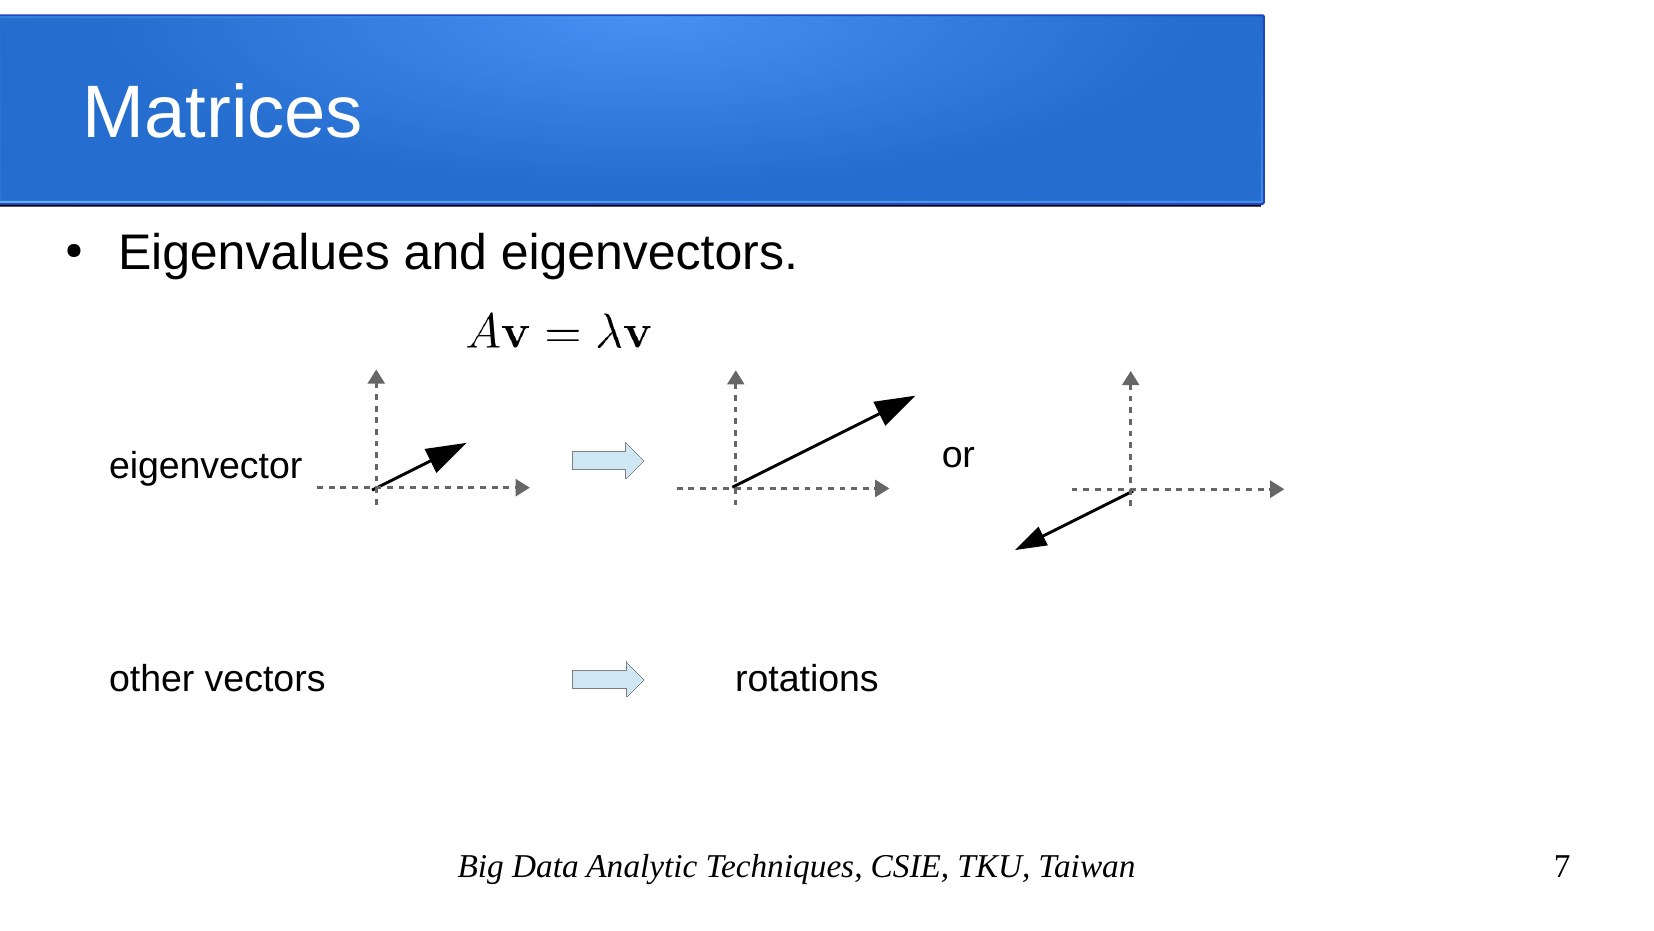

# Matrices
Eigenvalues and eigenvectors.
or
eigenvector
other vectors
rotations
Big Data Analytic Techniques, CSIE, TKU, Taiwan
7